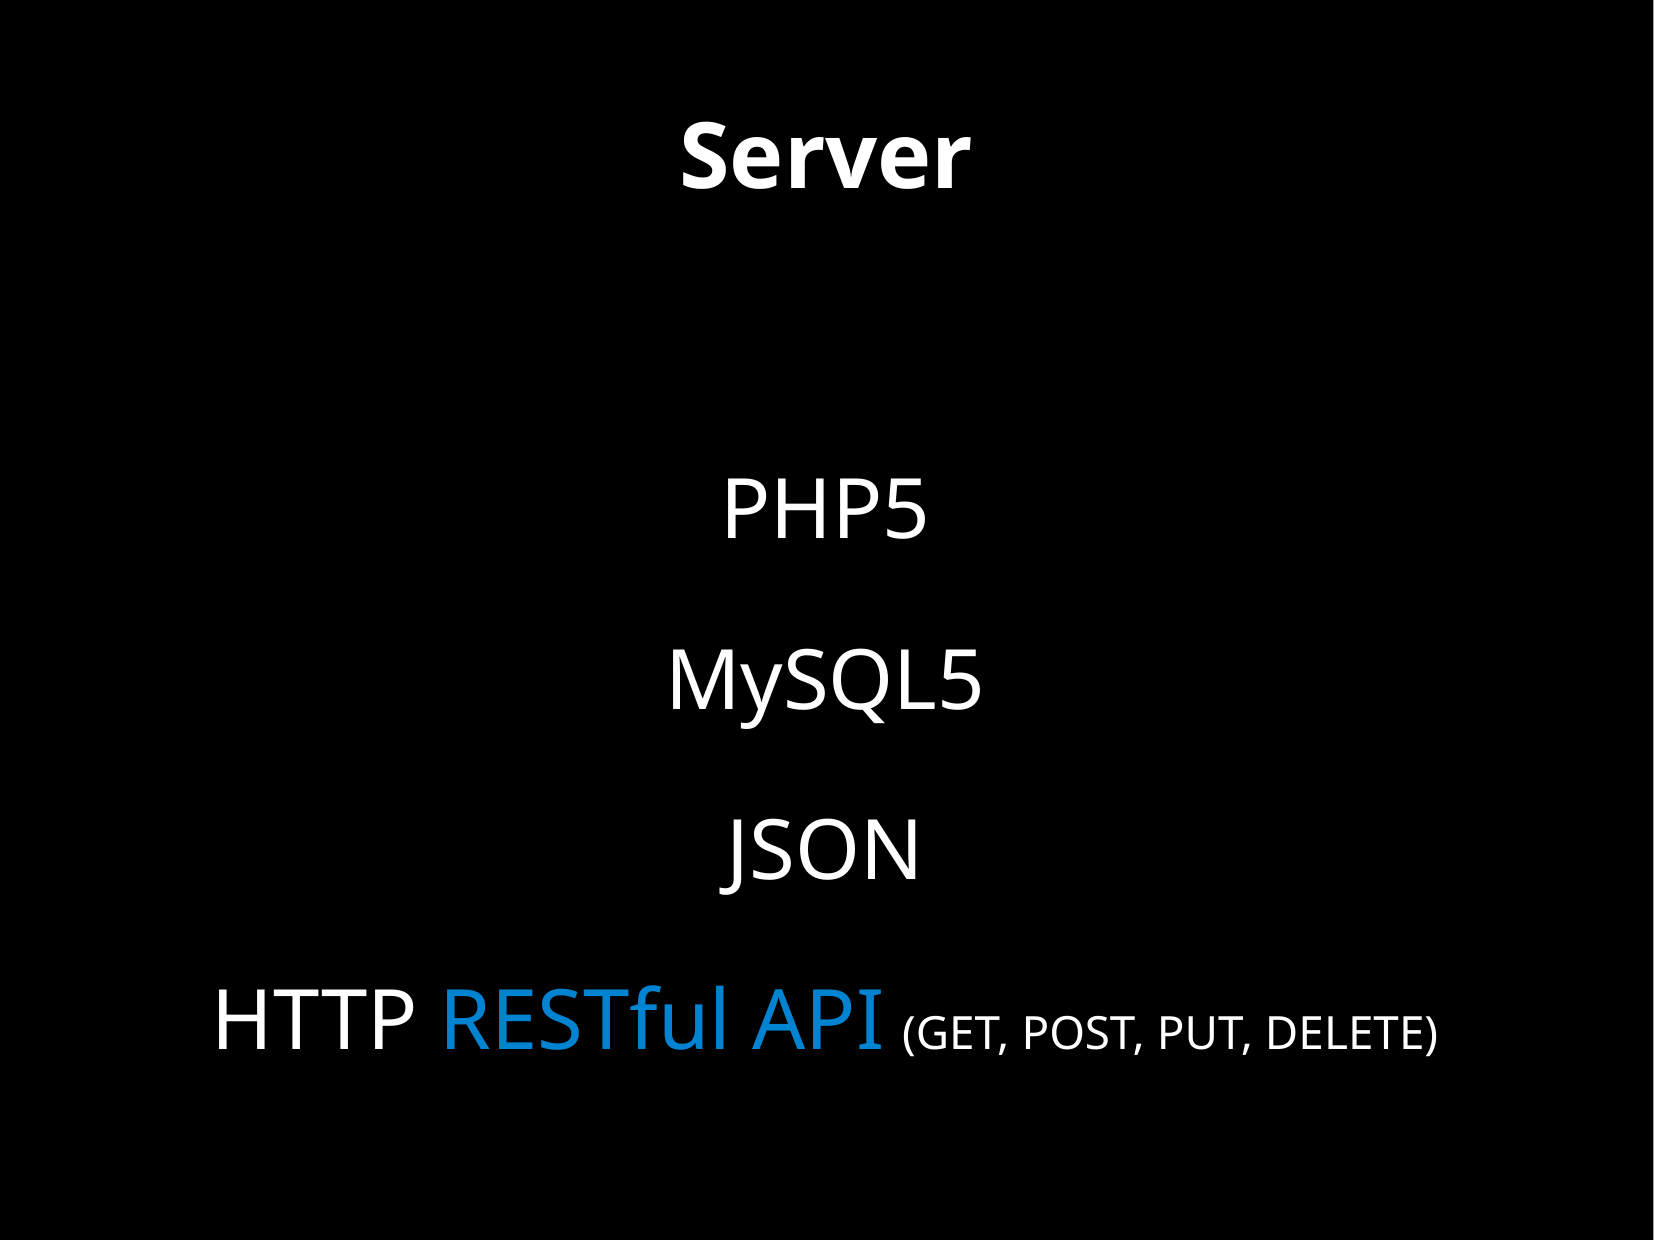

# Server
PHP5
MySQL5
JSON
HTTP RESTful API (GET, POST, PUT, DELETE)